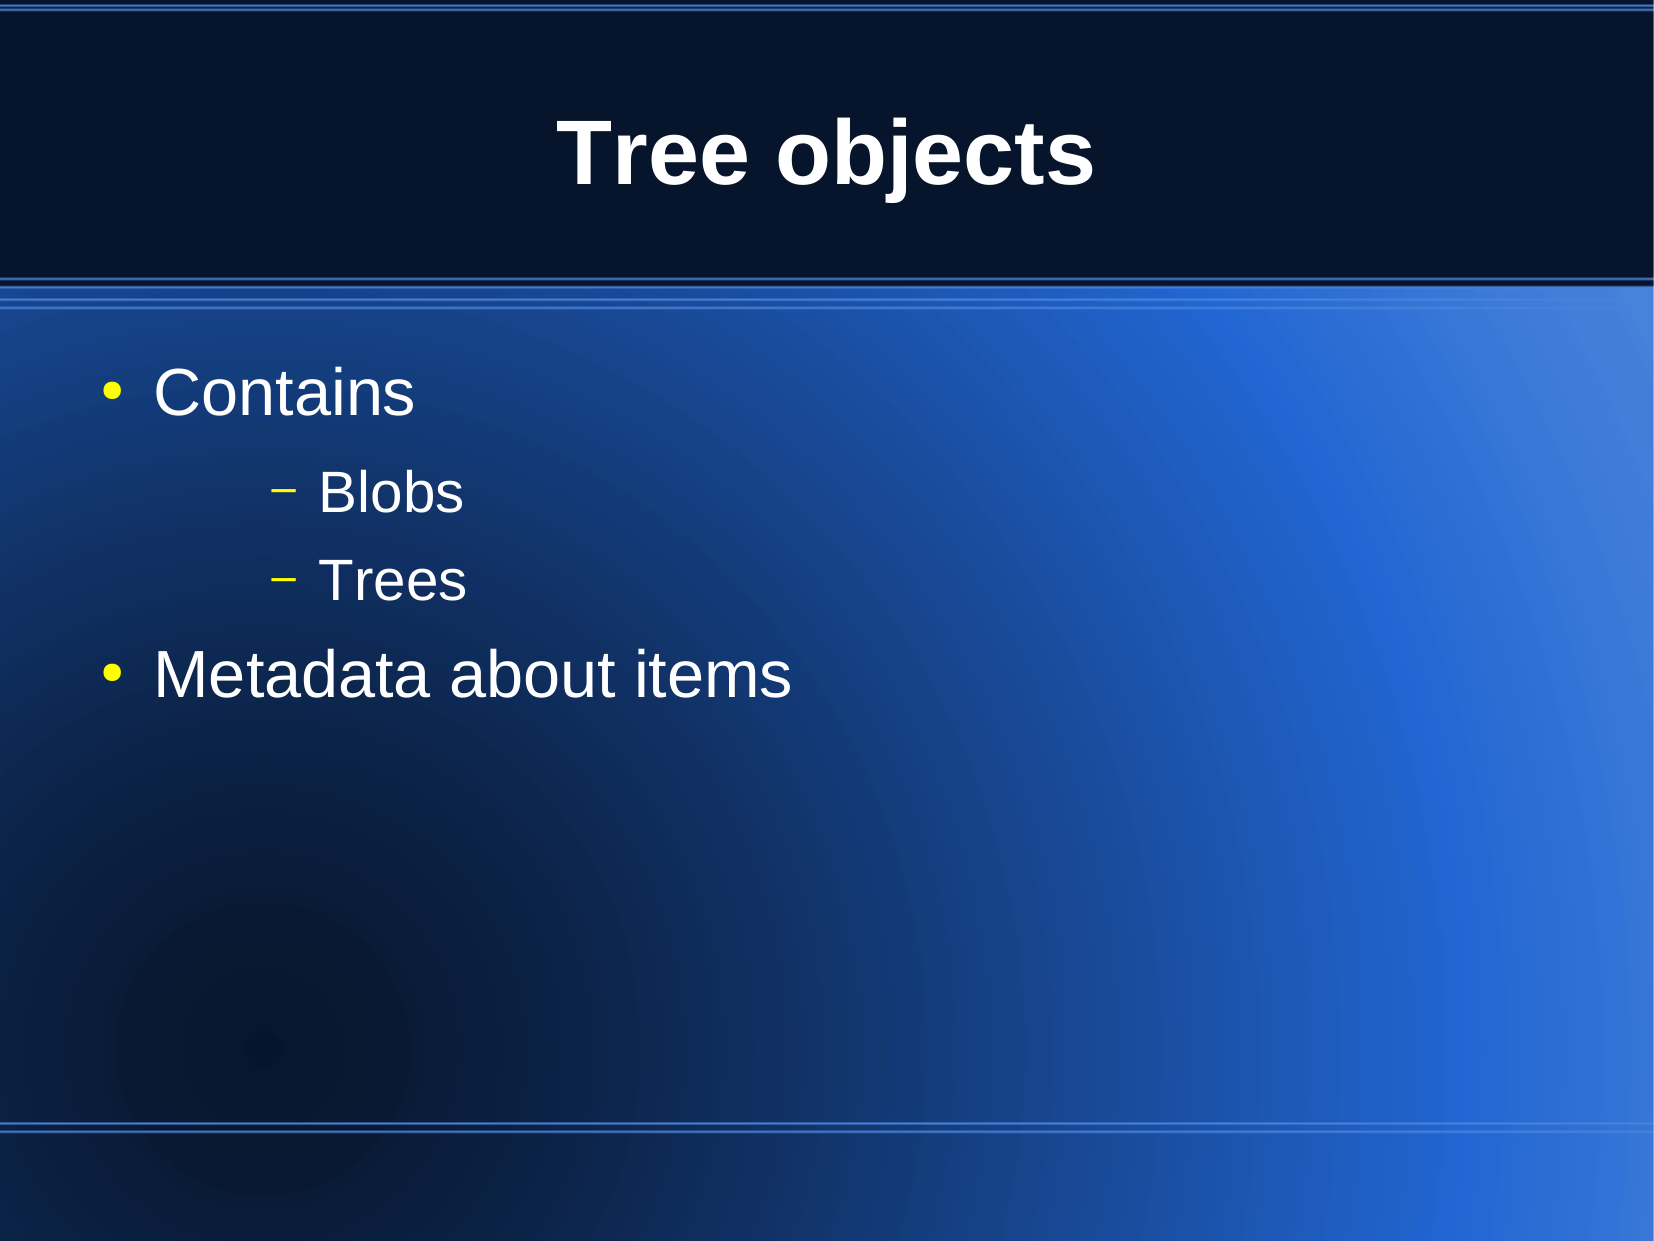

# Tree objects
Contains
Blobs
Trees
Metadata about items